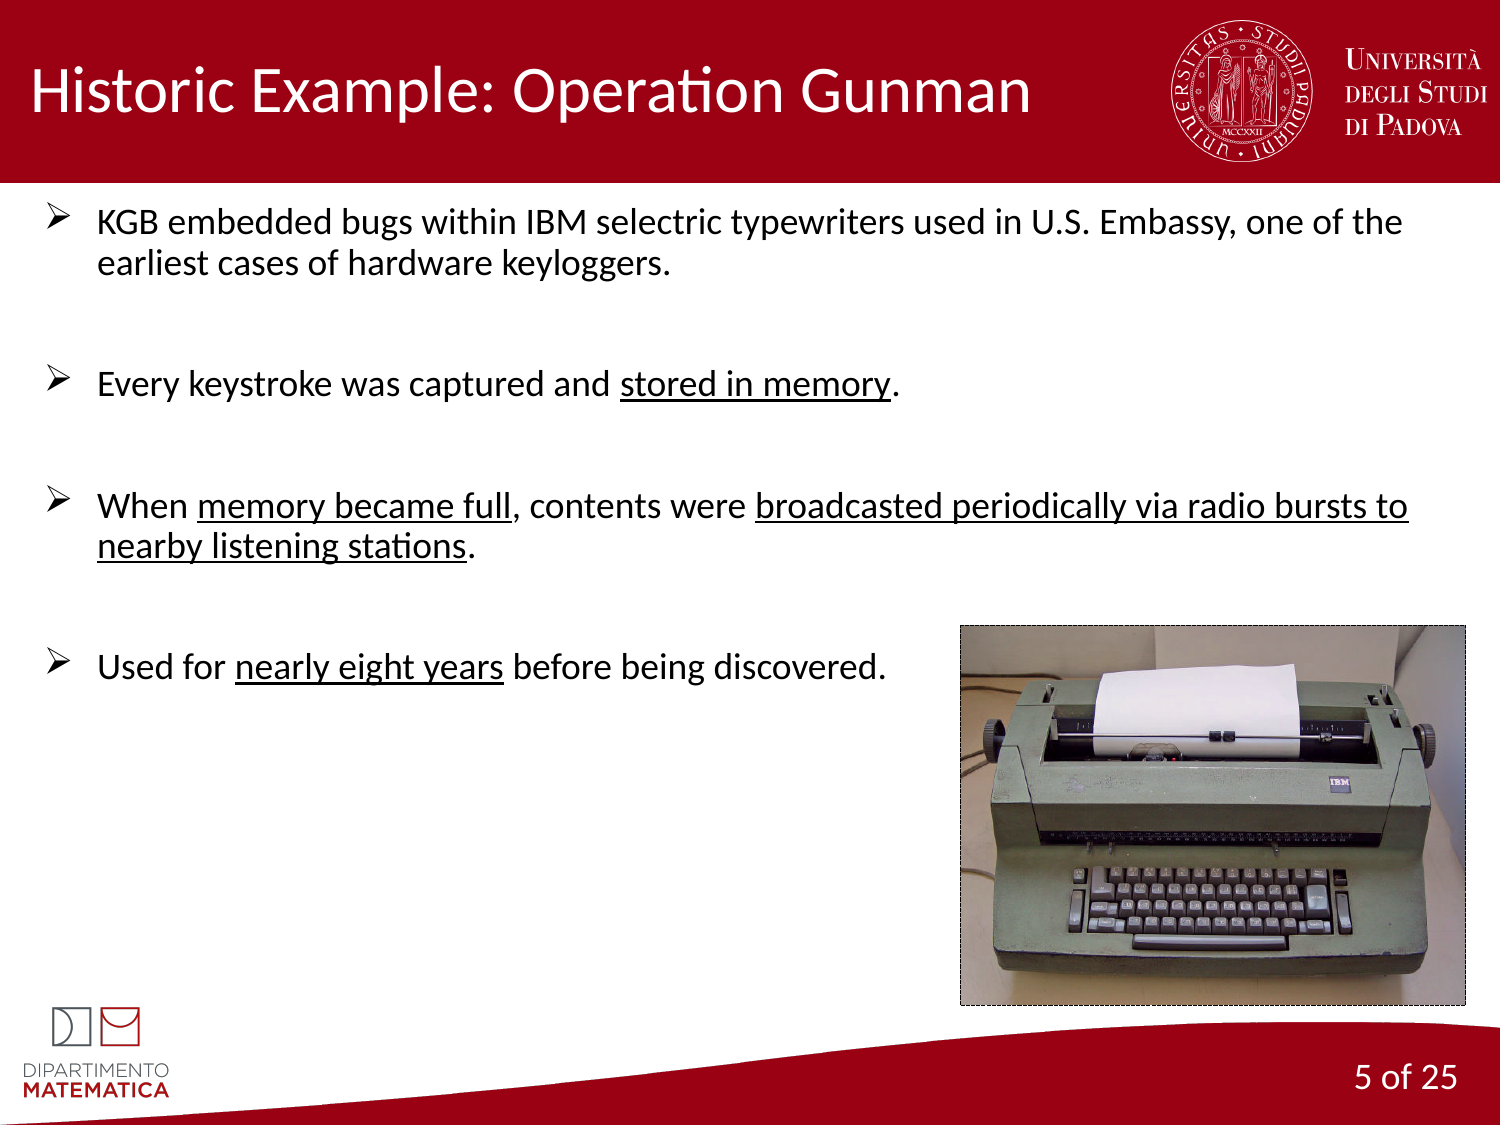

# Historic Example: Operation Gunman
KGB embedded bugs within IBM selectric typewriters used in U.S. Embassy, one of the earliest cases of hardware keyloggers.
Every keystroke was captured and stored in memory.
When memory became full, contents were broadcasted periodically via radio bursts to nearby listening stations.
Used for nearly eight years before being discovered.
 of 25